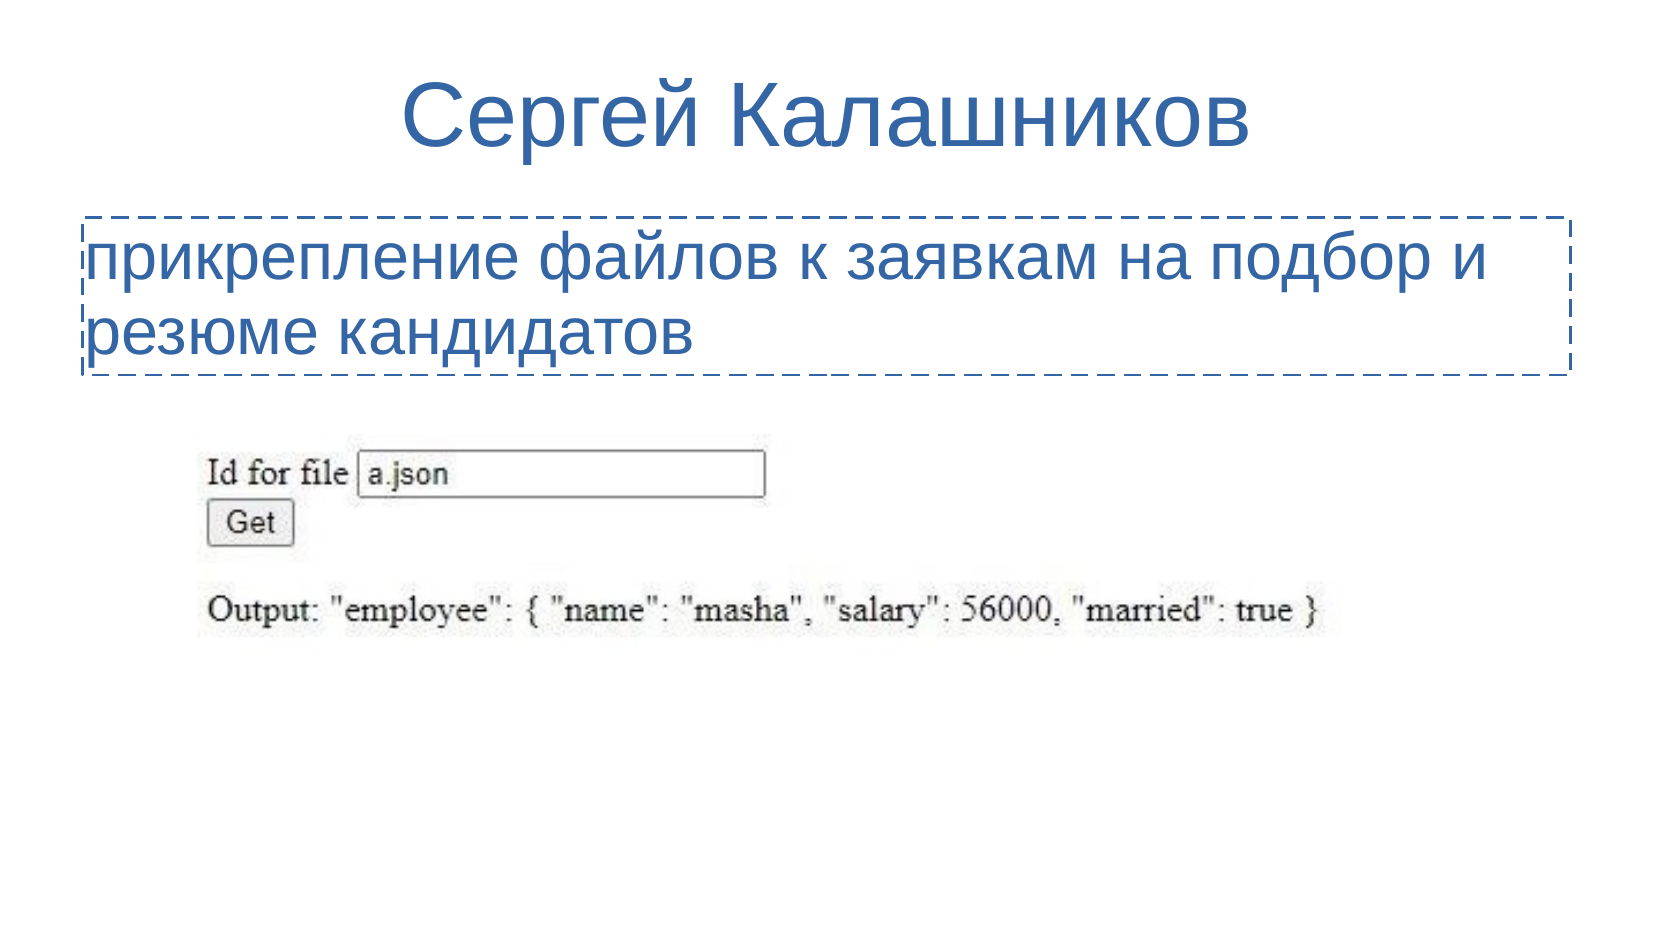

# Сергей Калашников
прикрепление файлов к заявкам на подбор и резюме кандидатов